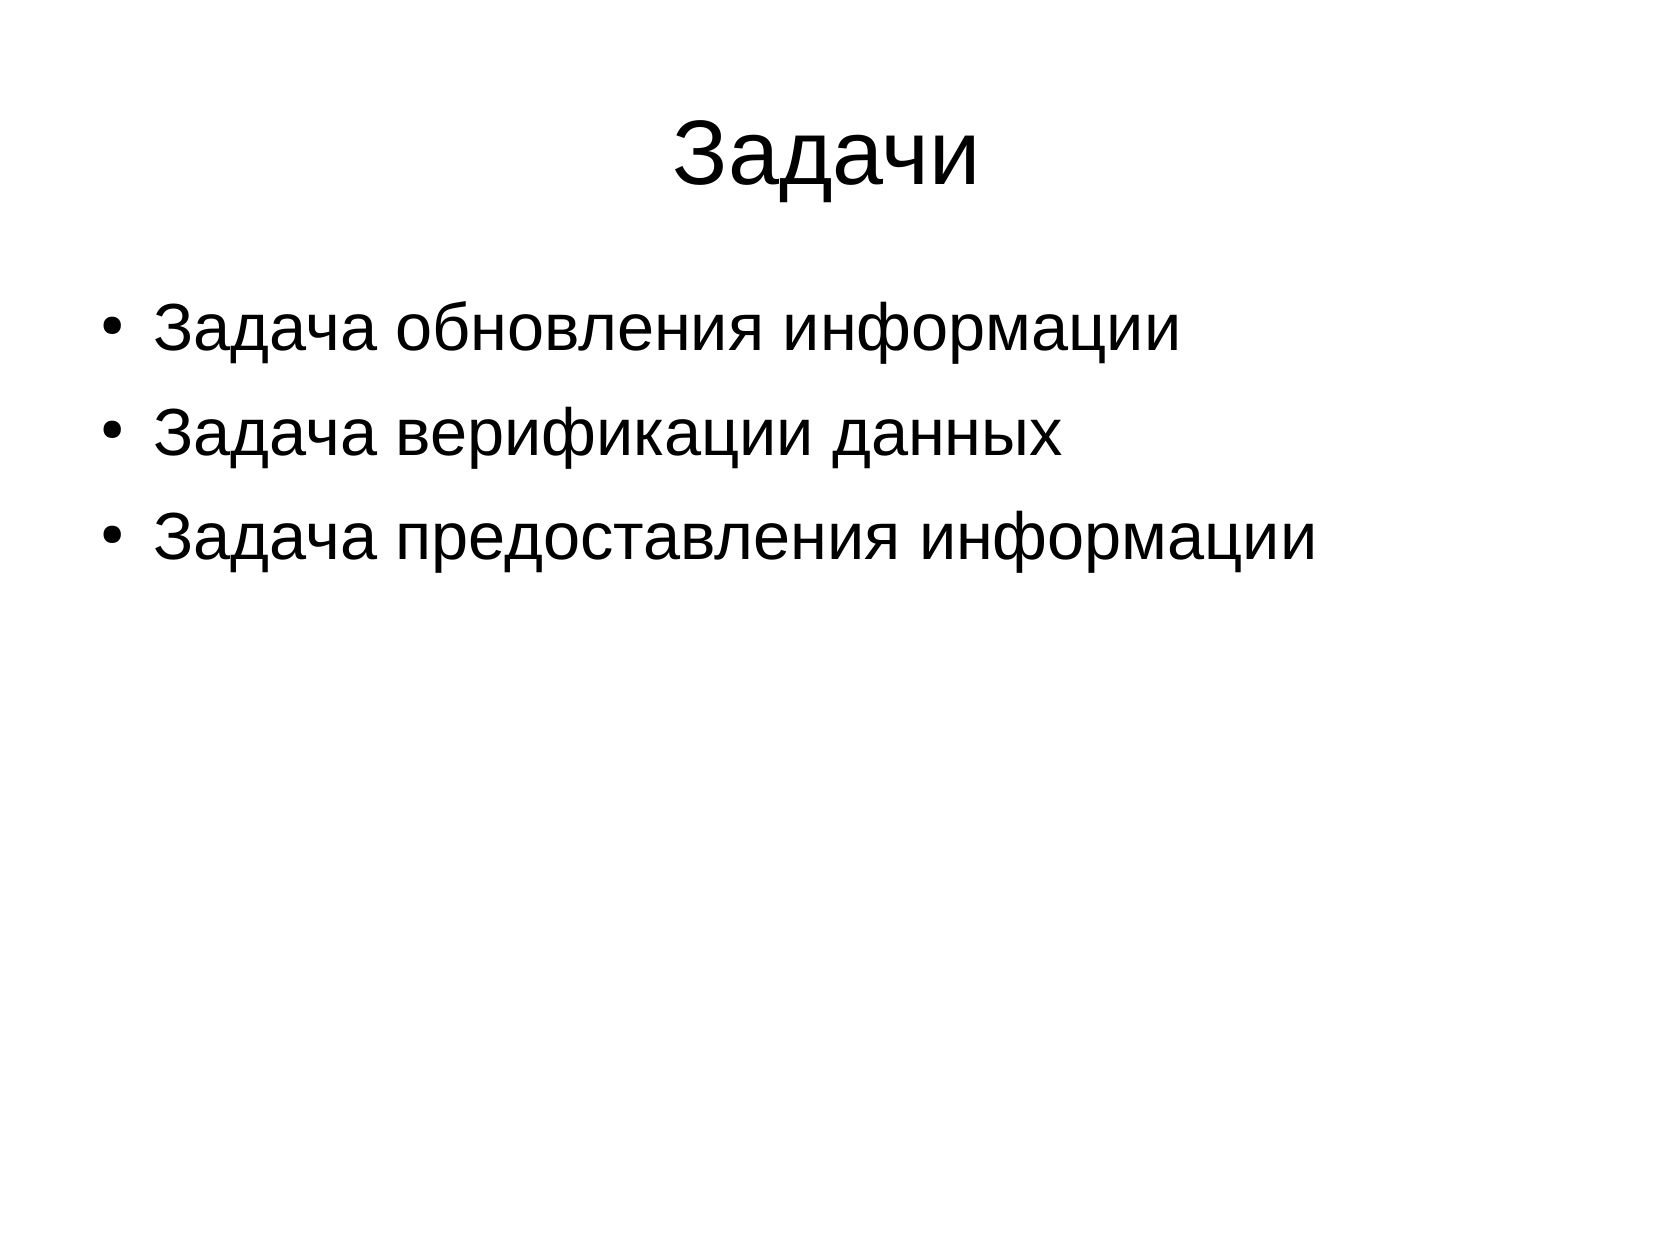

# Задачи
Задача обновления информации
Задача верификации данных
Задача предоставления информации